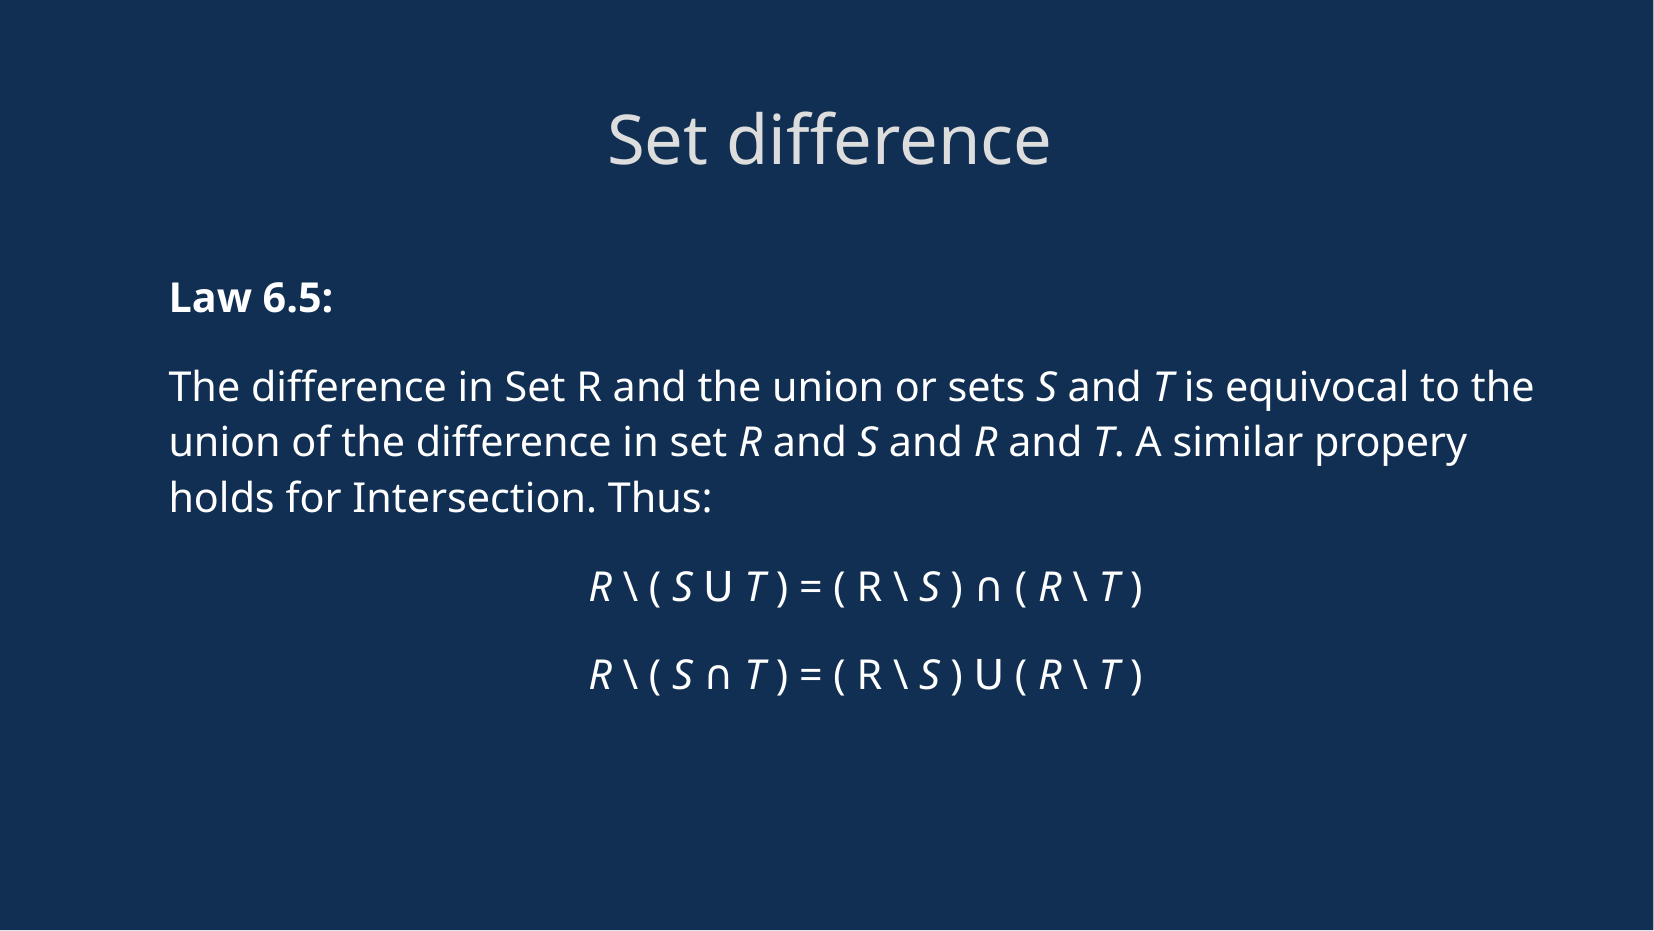

# Set difference
Law 6.5:
The difference in Set R and the union or sets S and T is equivocal to the union of the difference in set R and S and R and T. A similar propery holds for Intersection. Thus:
R \ ( S 𝖴 T ) = ( R \ S ) ∩ ( R \ T )
R \ ( S ∩ T ) = ( R \ S ) 𝖴 ( R \ T )